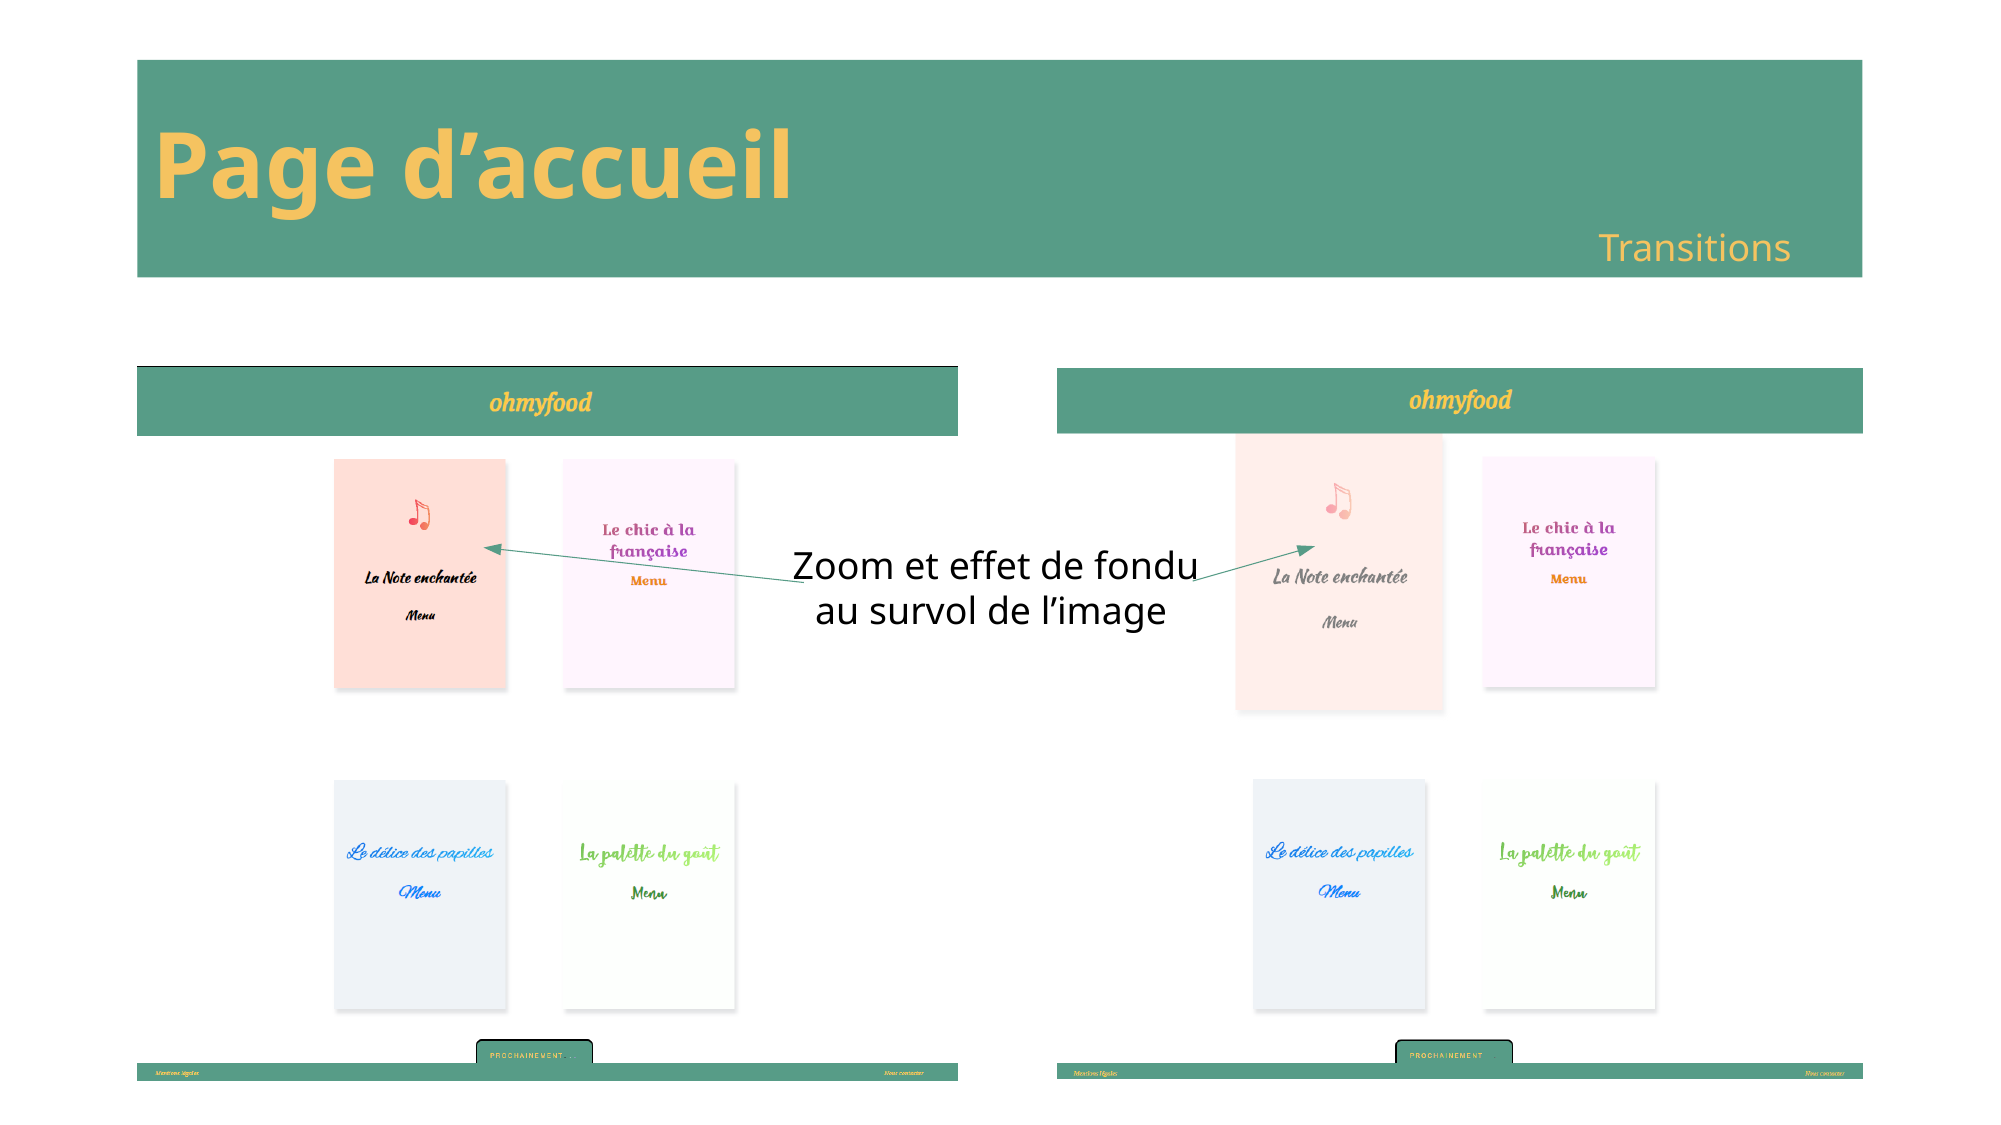

# Page d’accueil
Transitions
Zoom et effet de fondu au survol de l’image